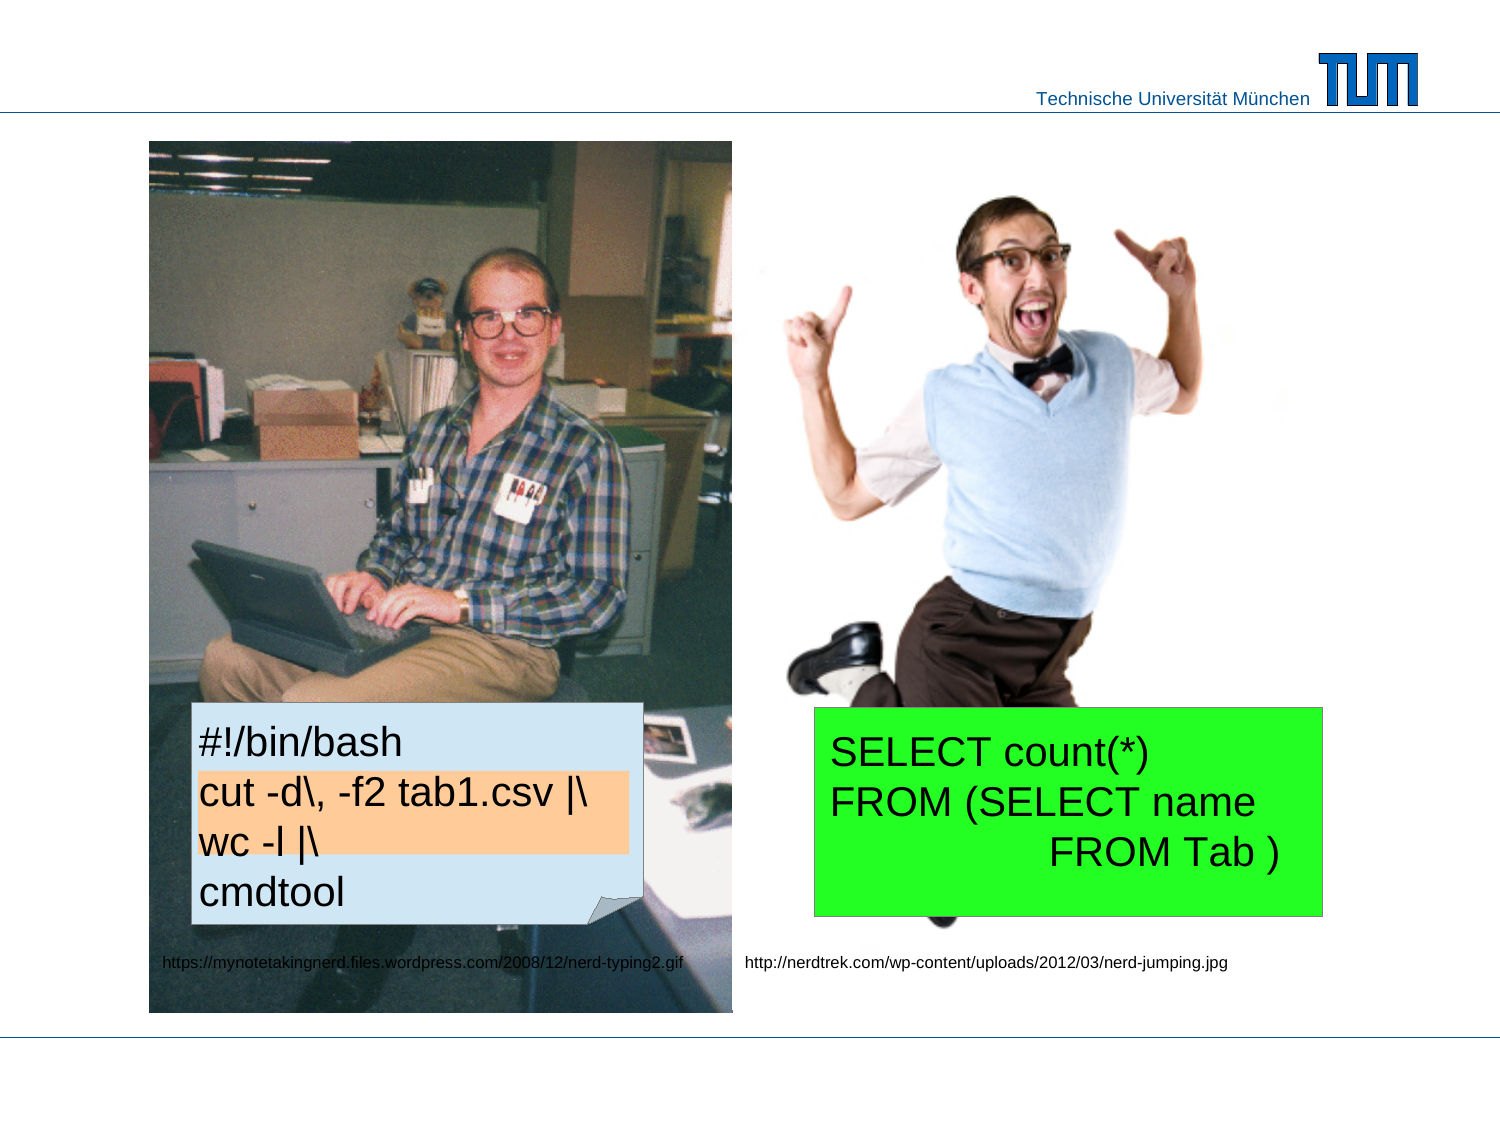

#!/bin/bash
cut -d\, -f2 tab1.csv |\ wc -l |\
cmdtool
SELECT count(*)
FROM (SELECT name
	 FROM Tab )
https://mynotetakingnerd.files.wordpress.com/2008/12/nerd-typing2.gif
http://nerdtrek.com/wp-content/uploads/2012/03/nerd-jumping.jpg